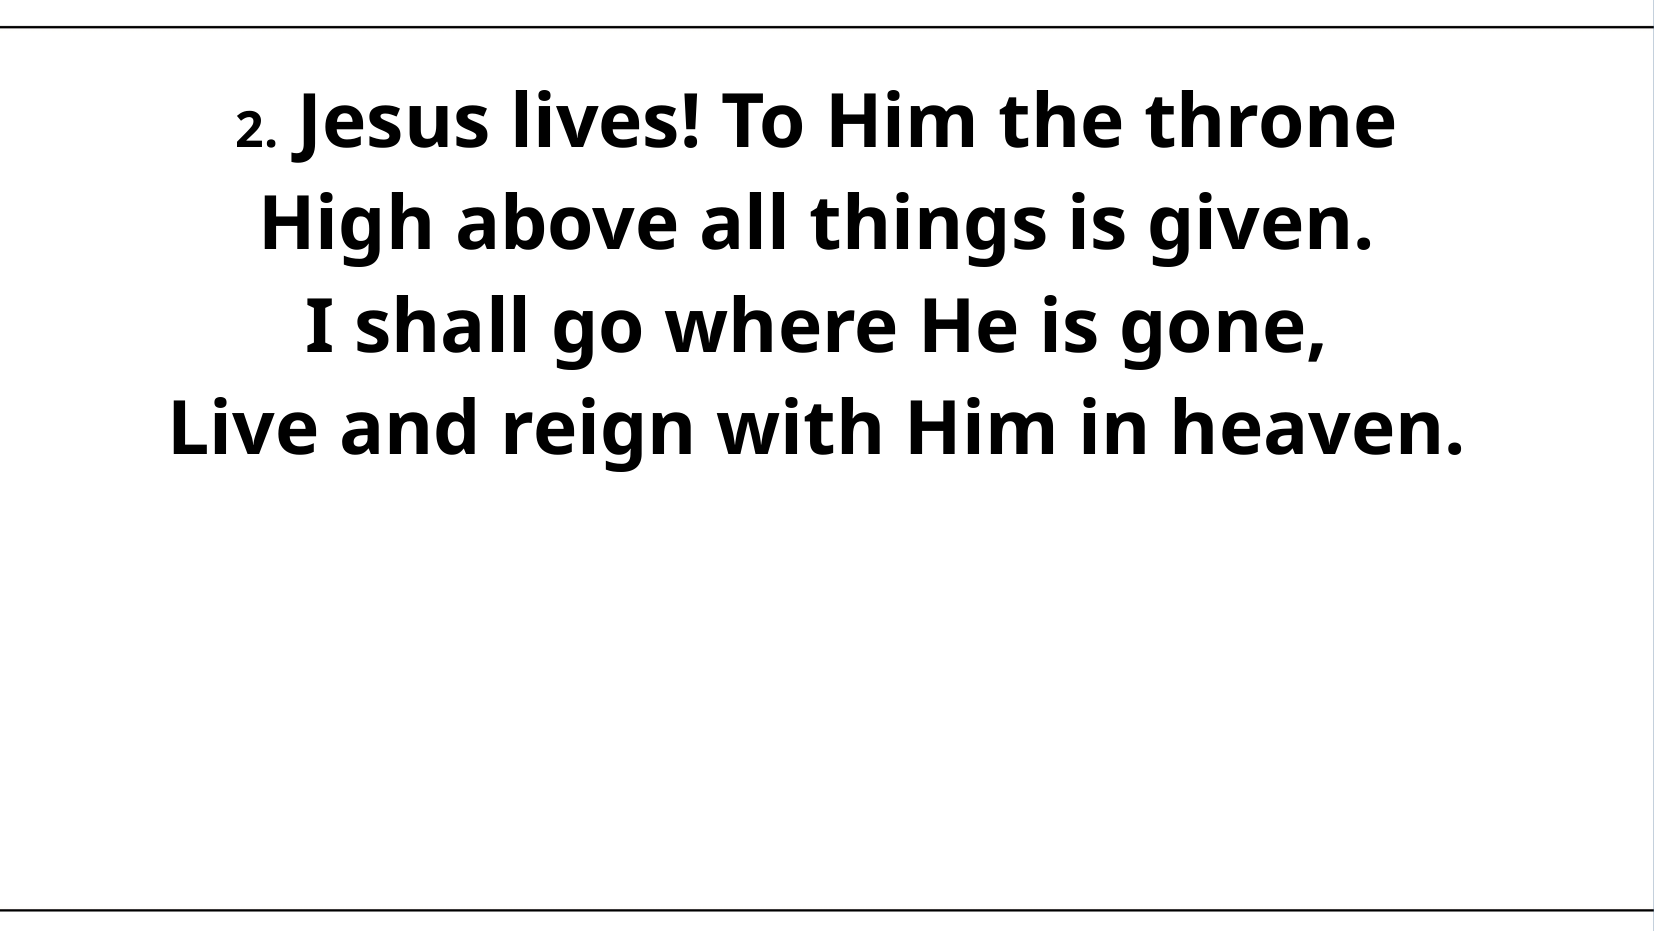

2. Jesus lives! To Him the throne
High above all things is given.
I shall go where He is gone,
Live and reign with Him in heaven.